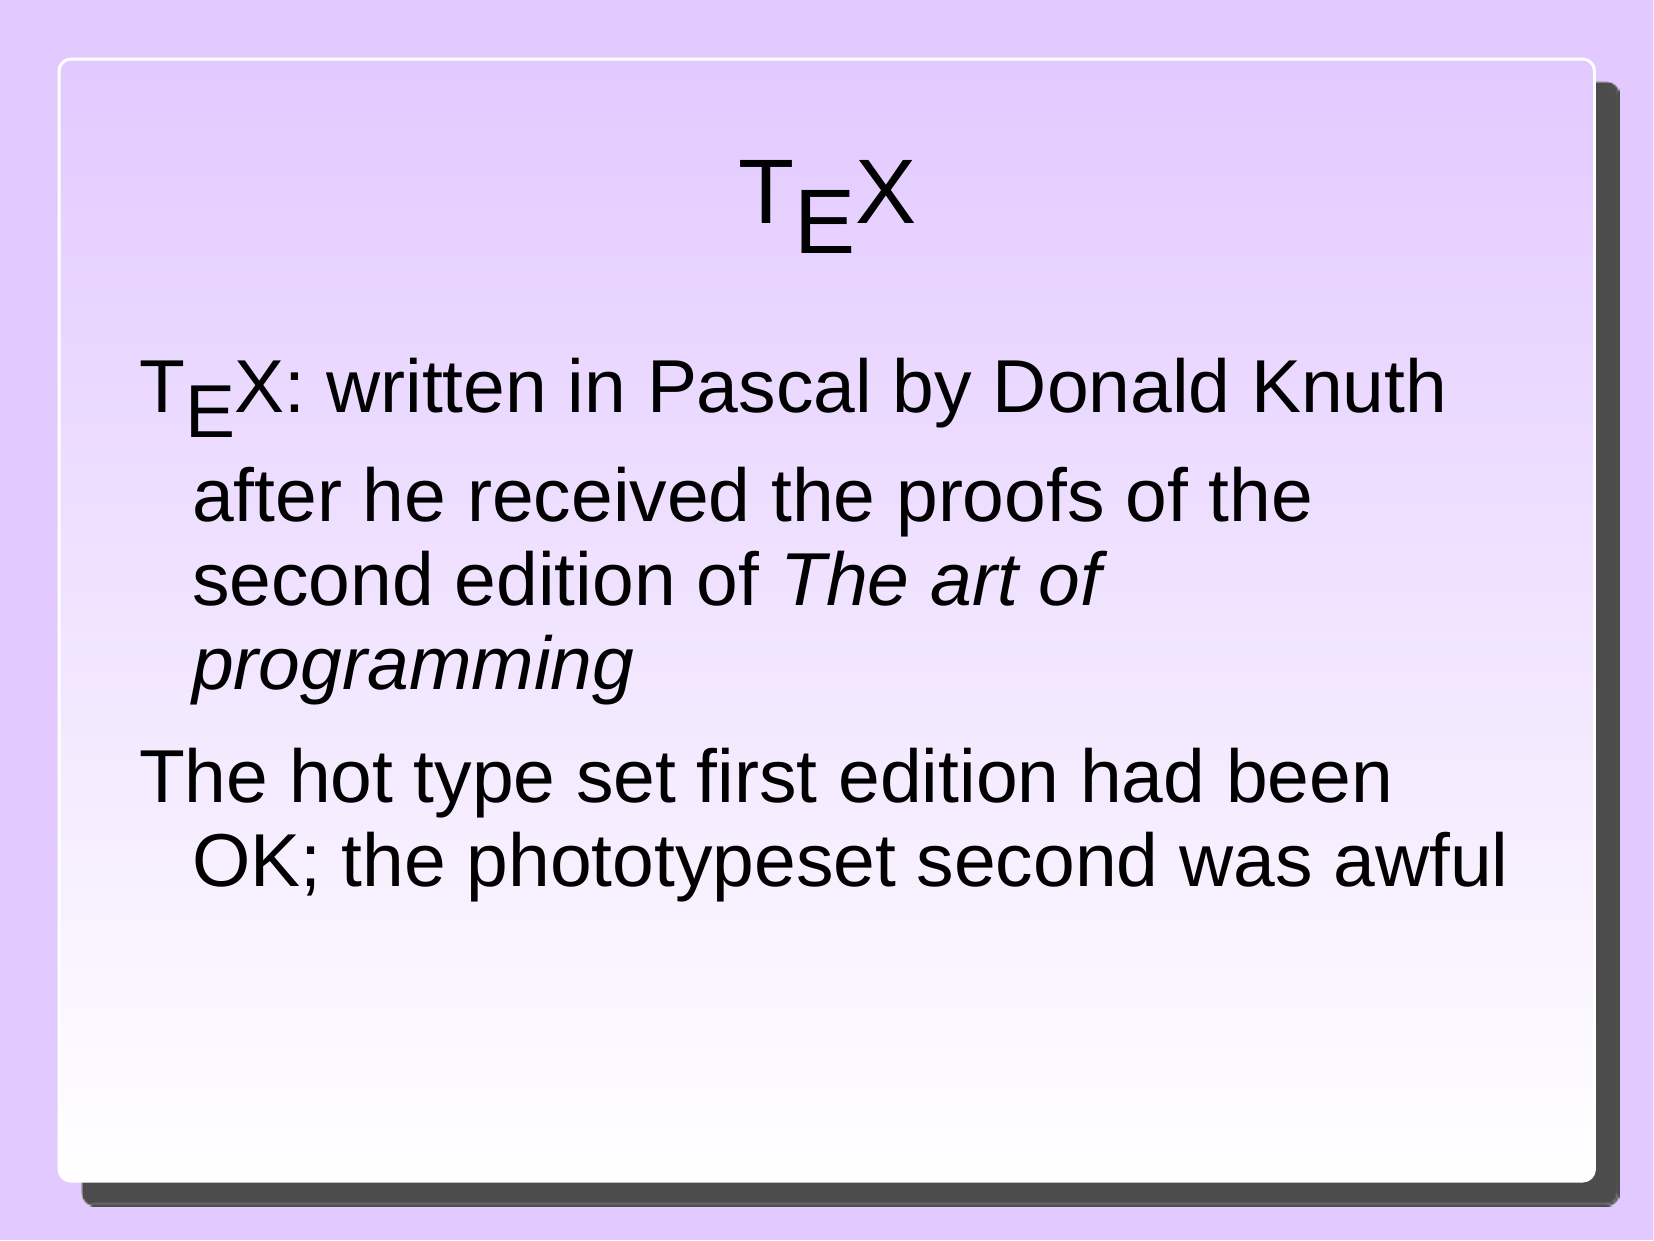

# TEX
TEX: written in Pascal by Donald Knuth after he received the proofs of the second edition of The art of programming
The hot type set first edition had been OK; the phototypeset second was awful